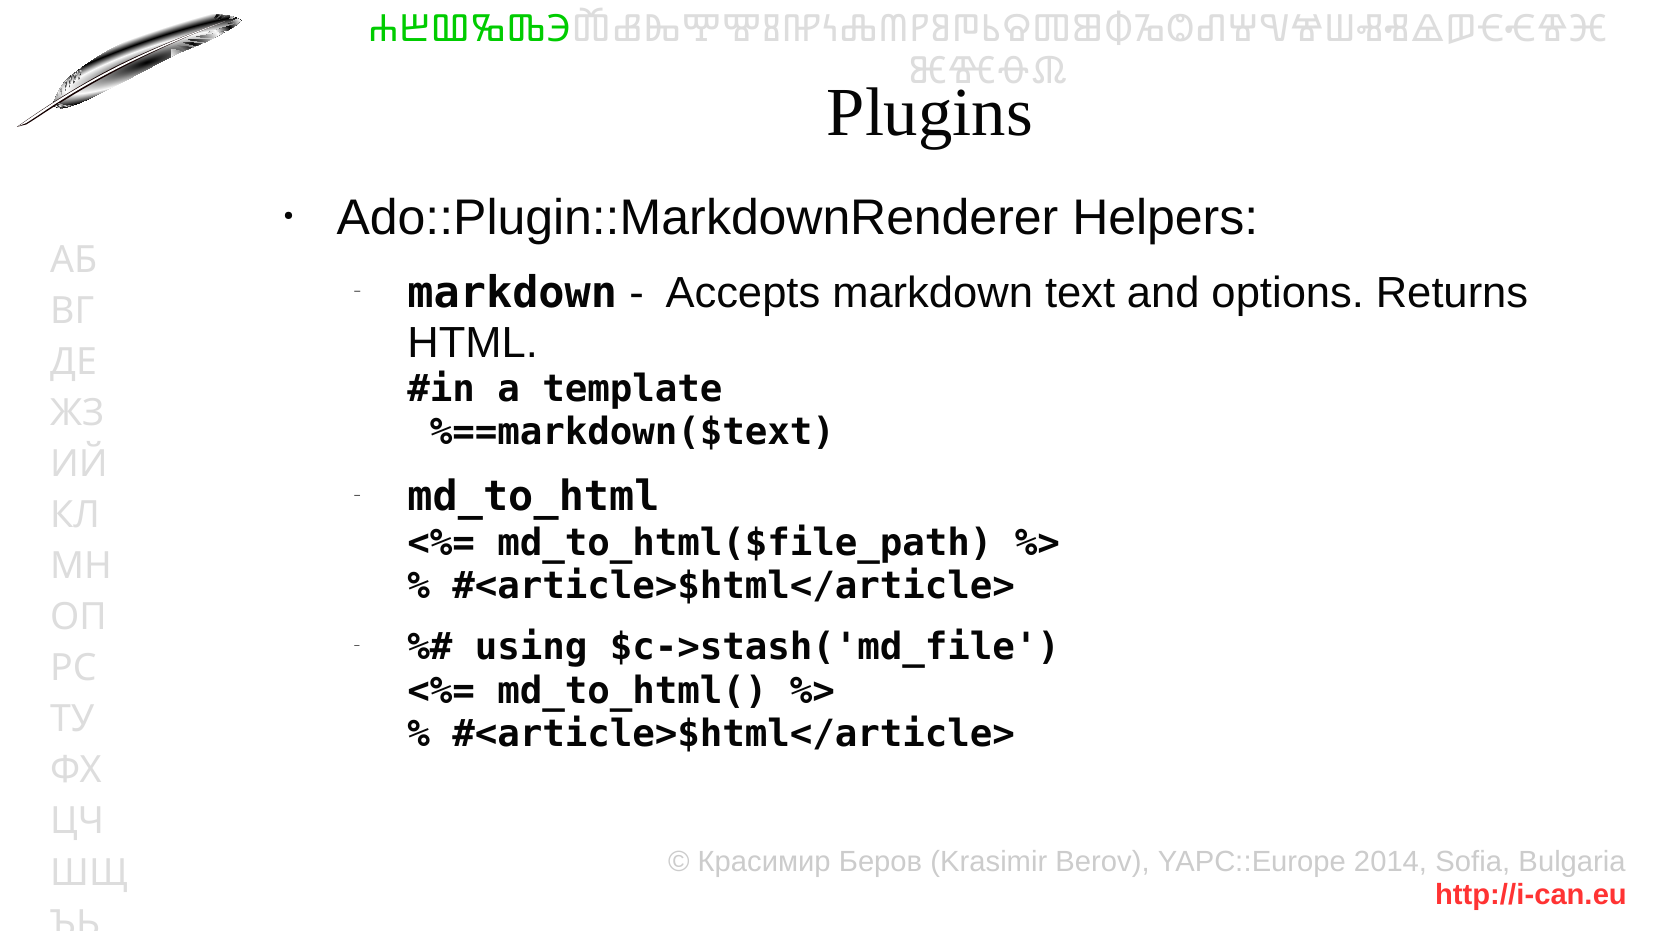

# Plugins
Ado::Plugin::MarkdownRenderer Helpers:
markdown - Accepts markdown text and options. Returns HTML.
#in a template
 %==markdown($text)
md_to_html
<%= md_to_html($file_path) %>
% #<article>$html</article>
%# using $c->stash('md_file')
<%= md_to_html() %>
% #<article>$html</article>